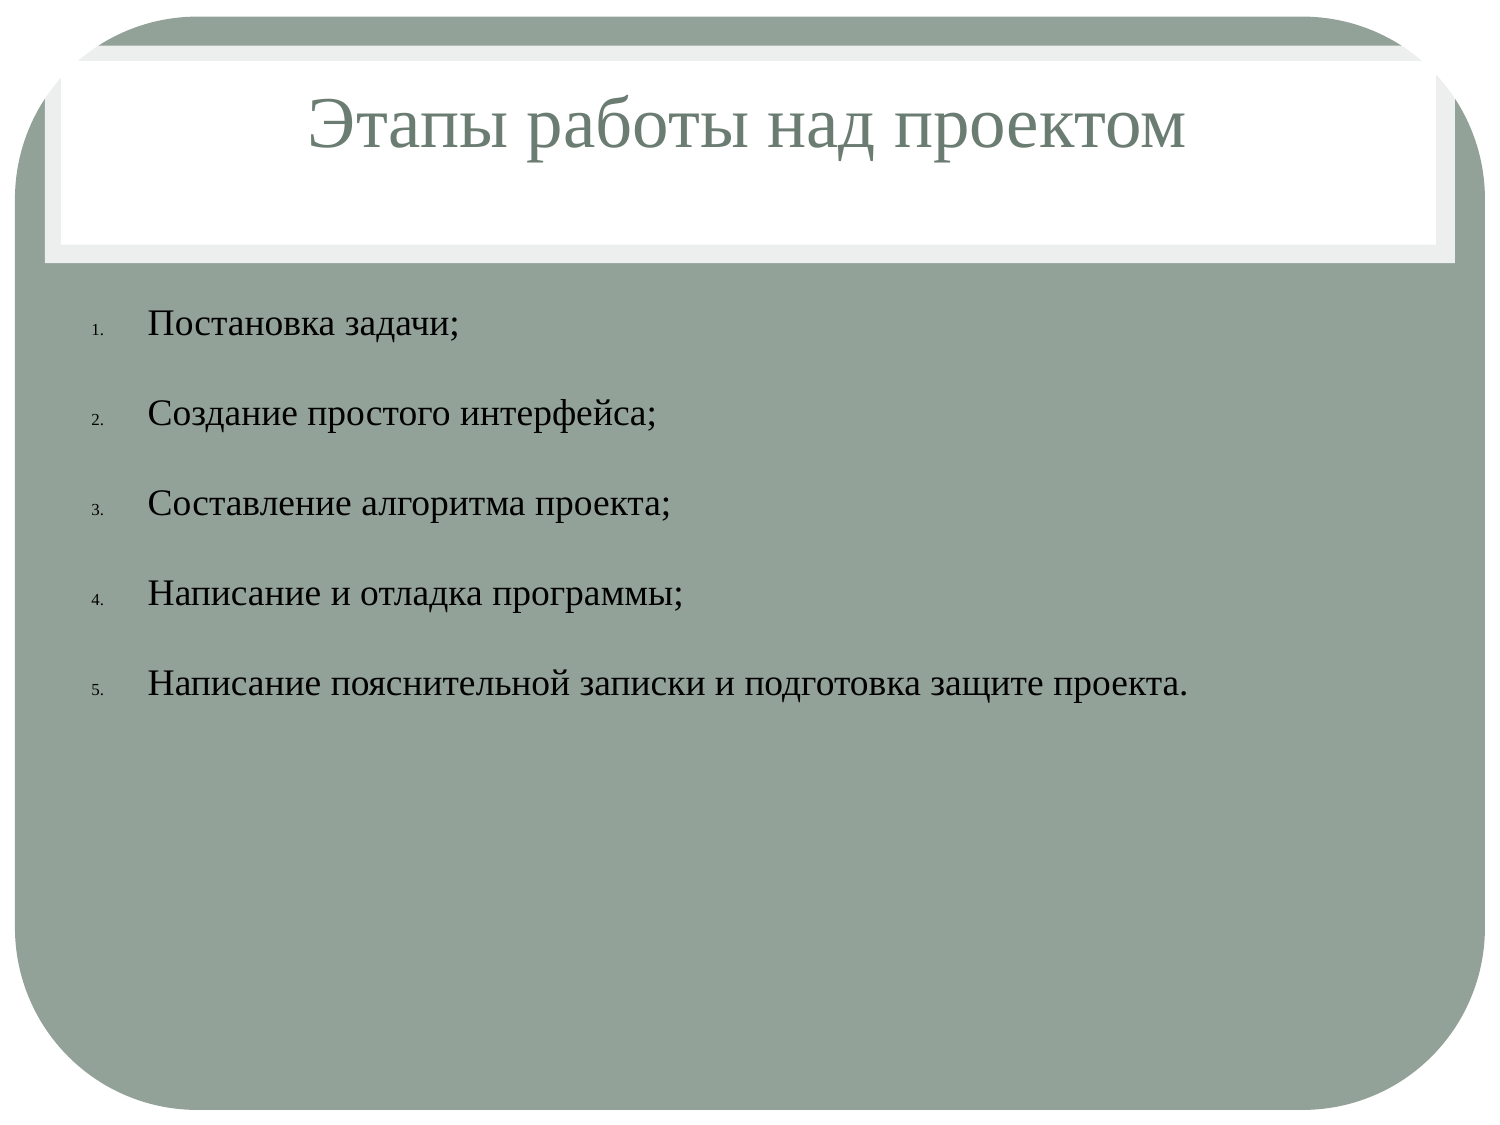

# Этапы работы над проектом
Постановка задачи;
Создание простого интерфейса;
Составление алгоритма проекта;
Написание и отладка программы;
Написание пояснительной записки и подготовка защите проекта.